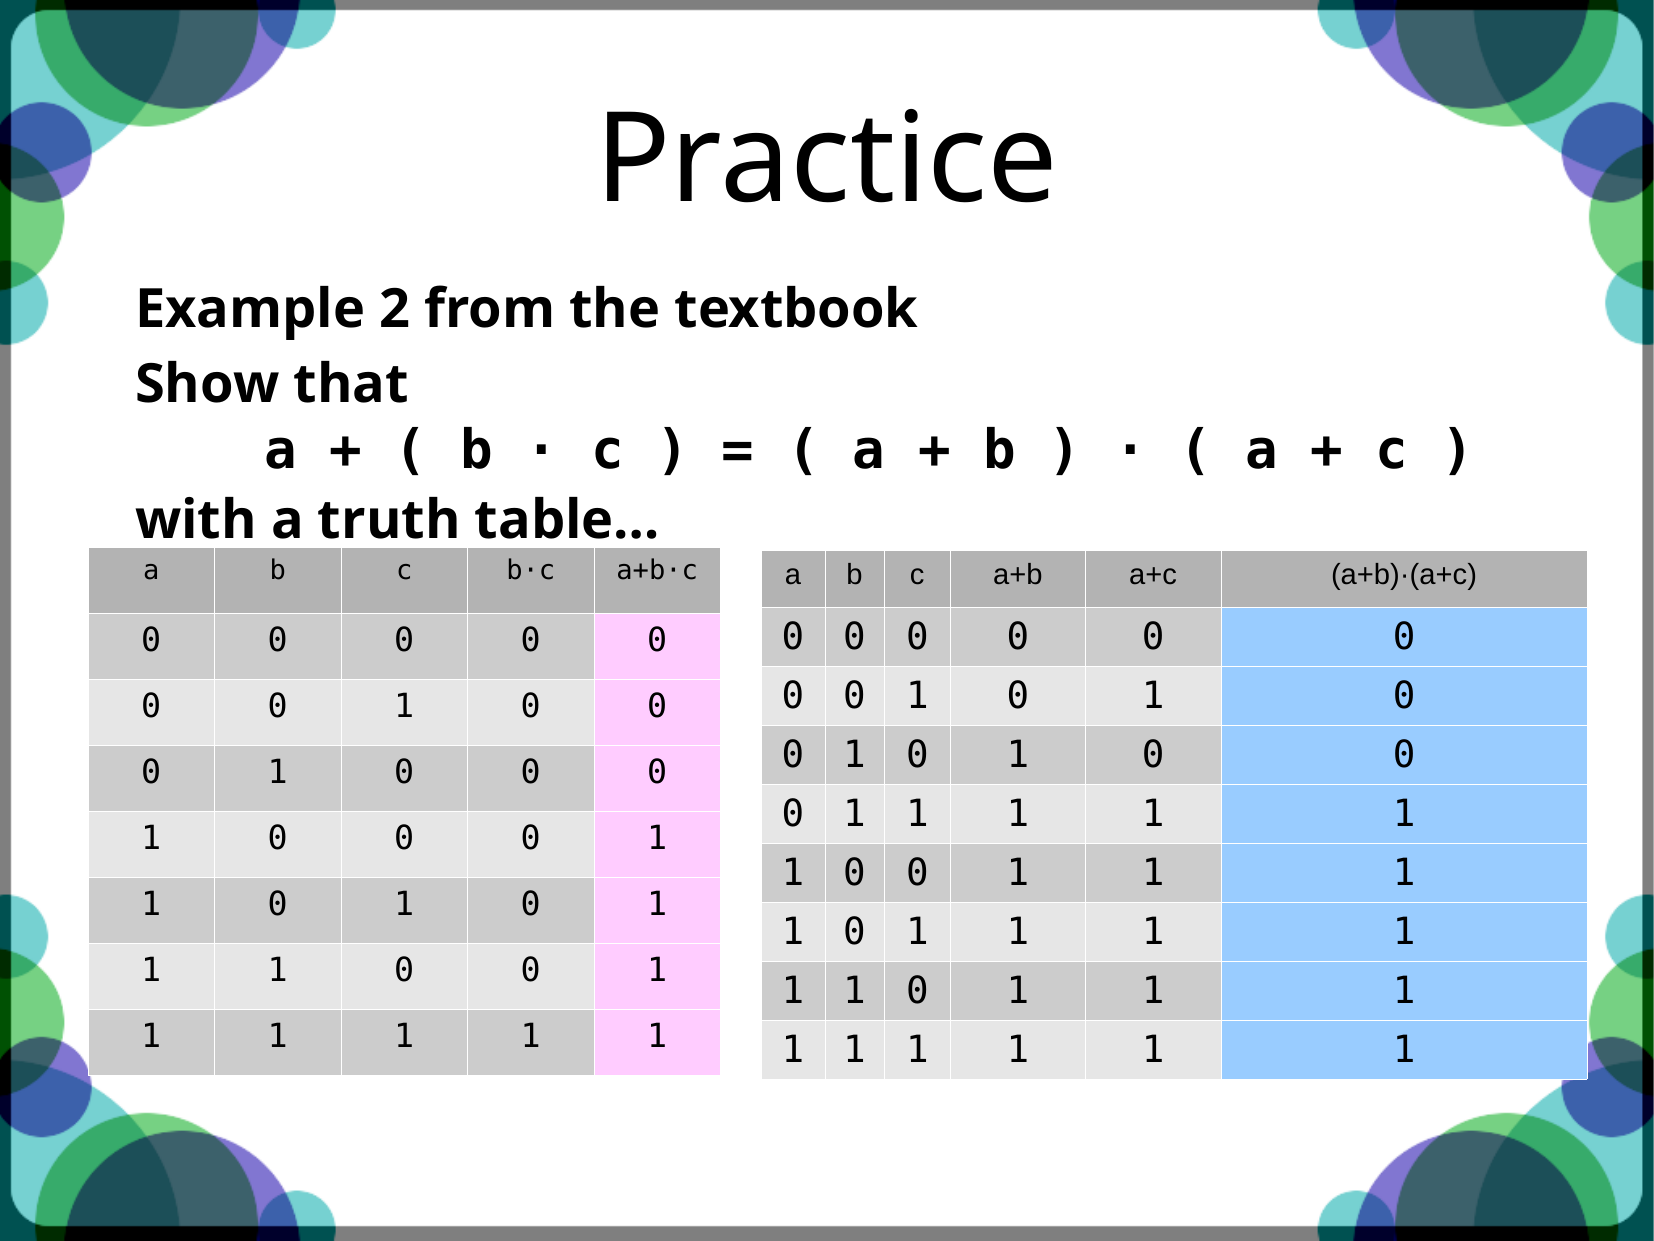

# Practice
Example 2 from the textbook
Show that
	a + ( b · c ) = ( a + b ) · ( a + c )
with a truth table…
| a | b | c | b·c | a+b·c |
| --- | --- | --- | --- | --- |
| 0 | 0 | 0 | 0 | 0 |
| 0 | 0 | 1 | 0 | 0 |
| 0 | 1 | 0 | 0 | 0 |
| 1 | 0 | 0 | 0 | 1 |
| 1 | 0 | 1 | 0 | 1 |
| 1 | 1 | 0 | 0 | 1 |
| 1 | 1 | 1 | 1 | 1 |
| a | b | c | a+b | a+c | (a+b)·(a+c) |
| --- | --- | --- | --- | --- | --- |
| 0 | 0 | 0 | 0 | 0 | 0 |
| 0 | 0 | 1 | 0 | 1 | 0 |
| 0 | 1 | 0 | 1 | 0 | 0 |
| 0 | 1 | 1 | 1 | 1 | 1 |
| 1 | 0 | 0 | 1 | 1 | 1 |
| 1 | 0 | 1 | 1 | 1 | 1 |
| 1 | 1 | 0 | 1 | 1 | 1 |
| 1 | 1 | 1 | 1 | 1 | 1 |